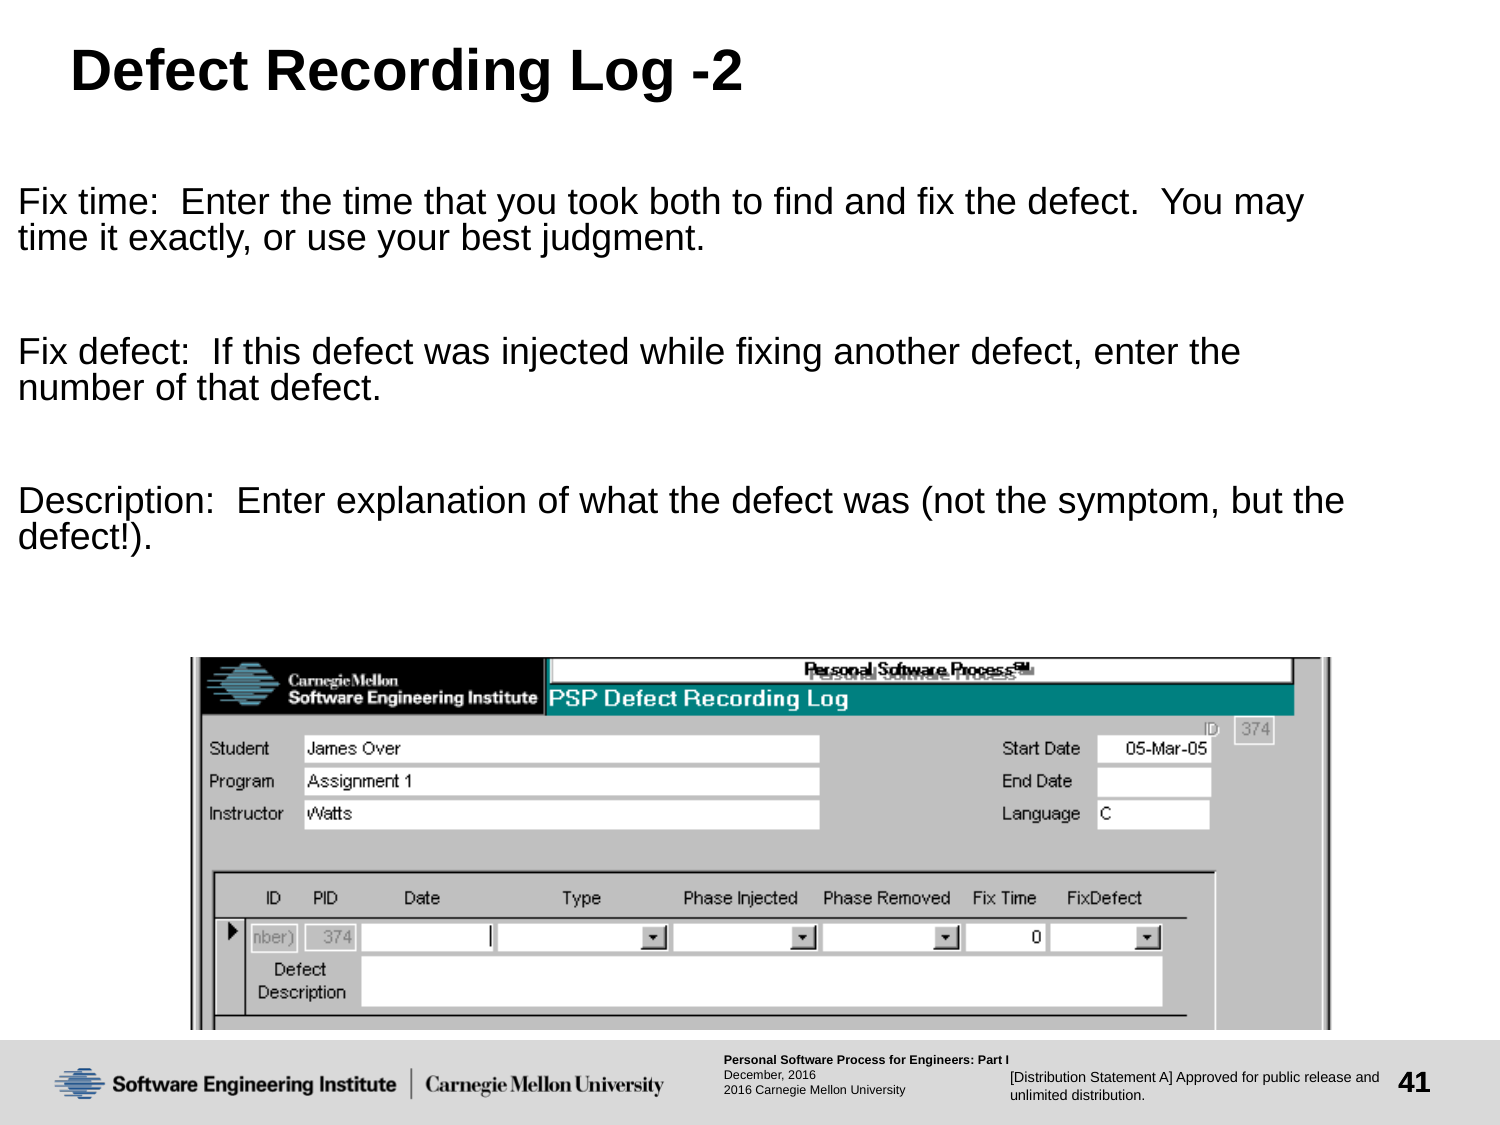

# Defect Recording Log -2
Fix time: Enter the time that you took both to find and fix the defect. You may time it exactly, or use your best judgment.
Fix defect: If this defect was injected while fixing another defect, enter the number of that defect.
Description: Enter explanation of what the defect was (not the symptom, but the defect!).